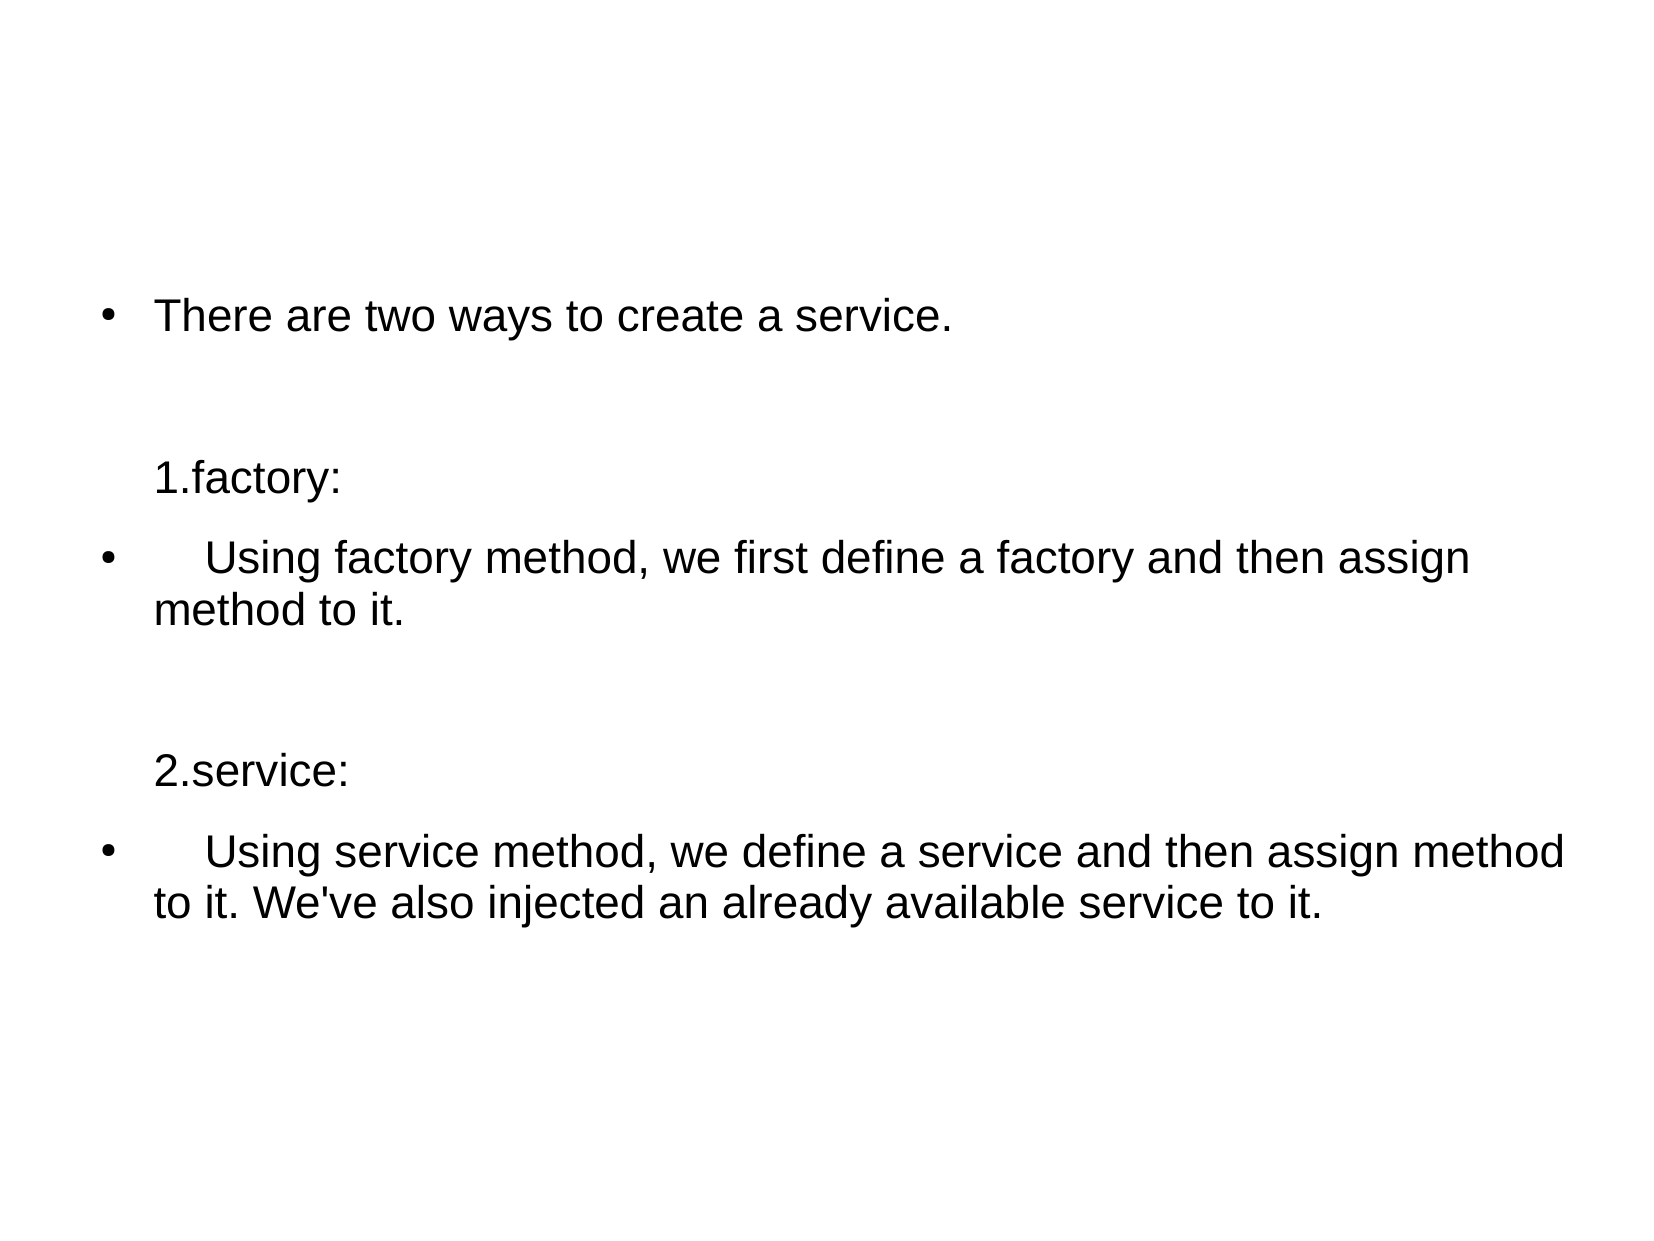

#
There are two ways to create a service.
1.factory:
 Using factory method, we first define a factory and then assign method to it.
2.service:
 Using service method, we define a service and then assign method to it. We've also injected an already available service to it.